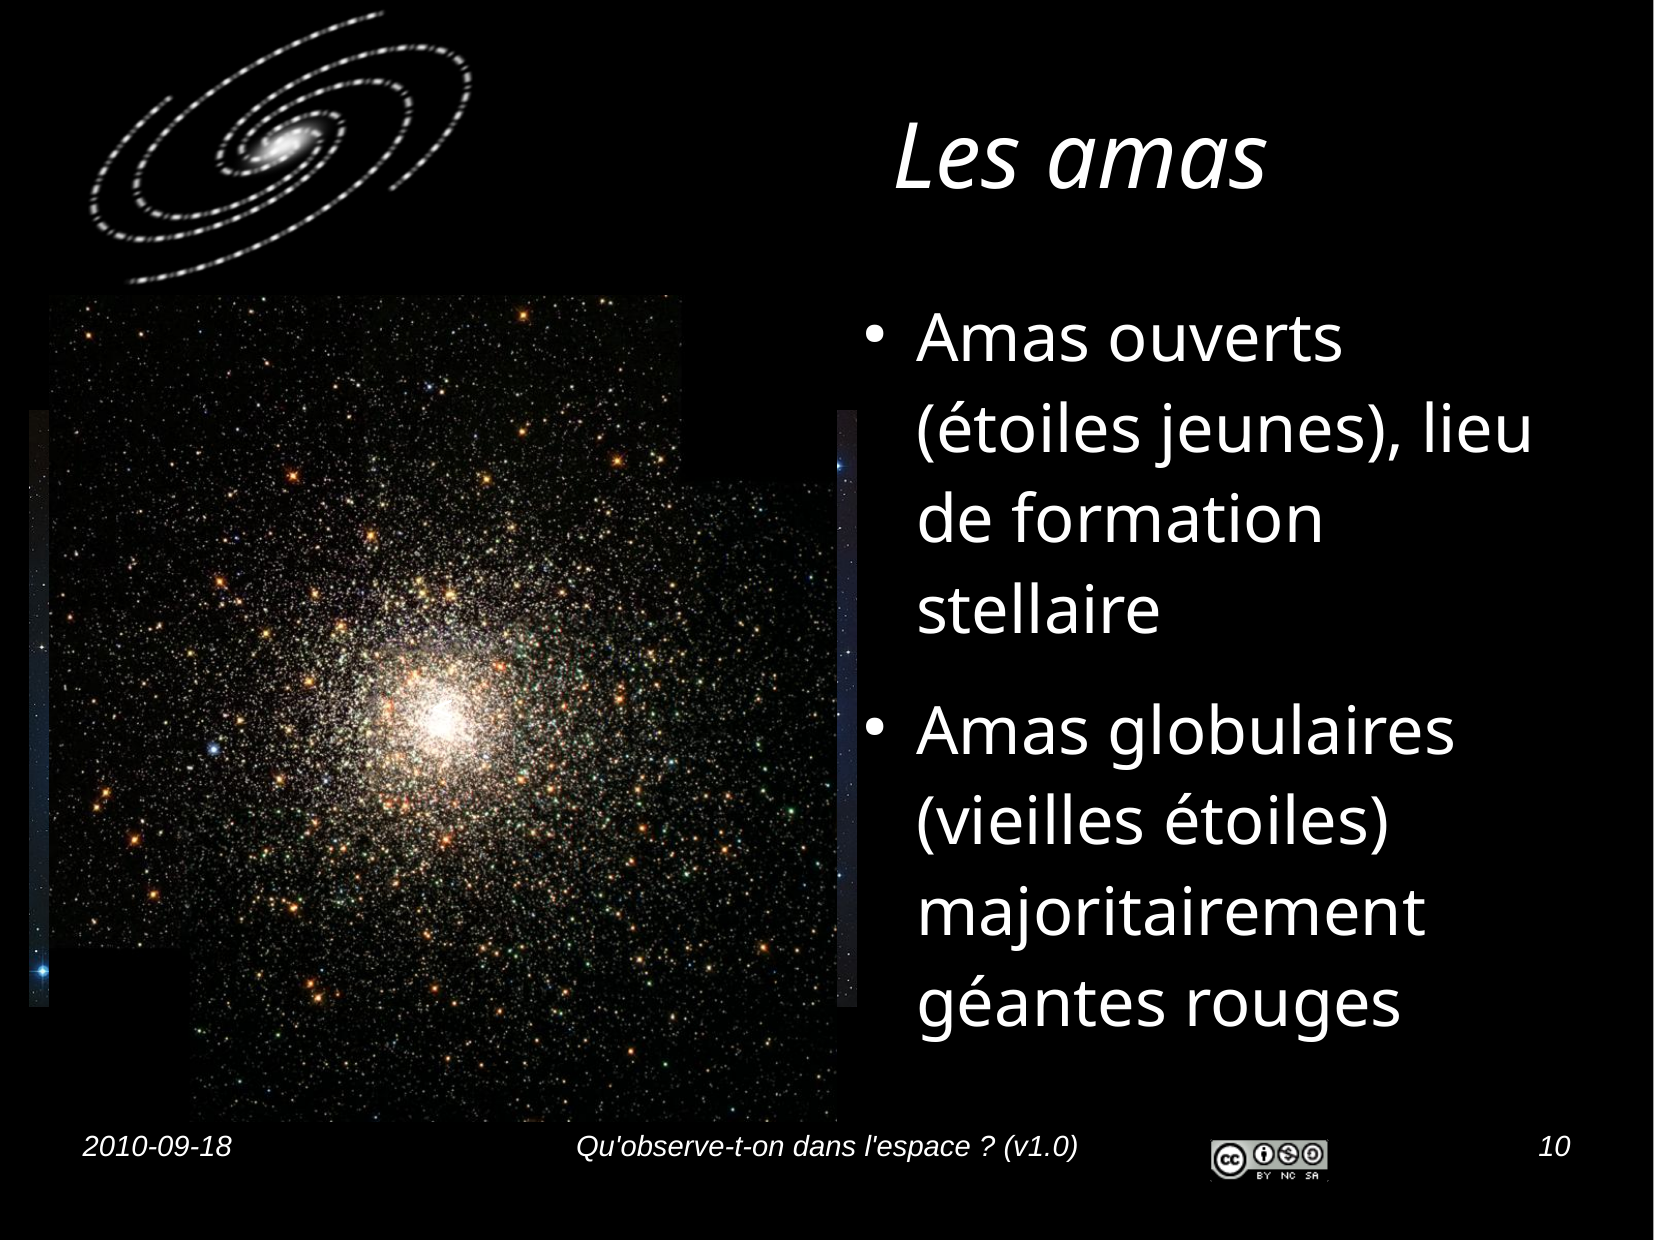

# Les amas
Amas ouverts (étoiles jeunes), lieu de formation stellaire
Amas globulaires (vieilles étoiles) majoritairement géantes rouges
<
2010-09-18
Qu'observe-t-on dans l'espace ? (v1.0)
10